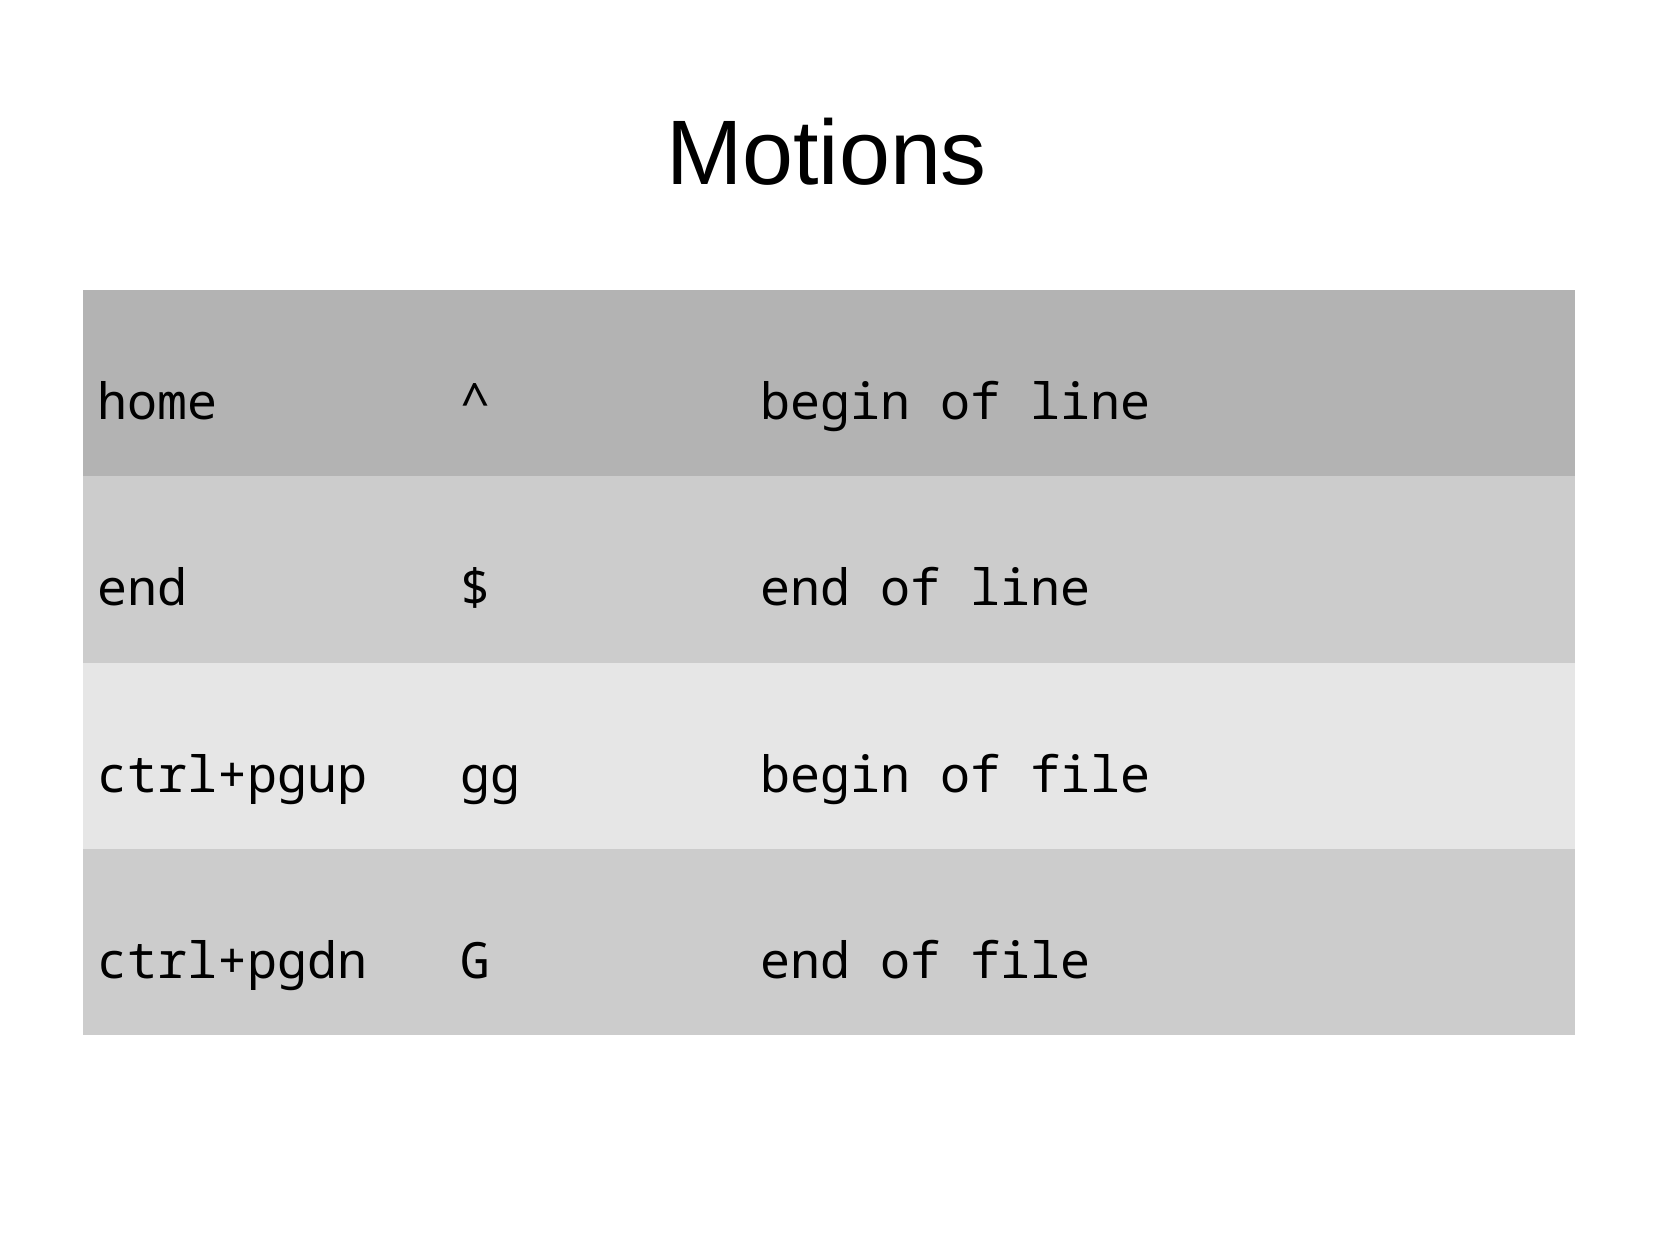

# Motions
| home | ^ begin of line |
| --- | --- |
| end | $ end of line |
| ctrl+pgup | gg begin of file |
| ctrl+pgdn | G end of file |